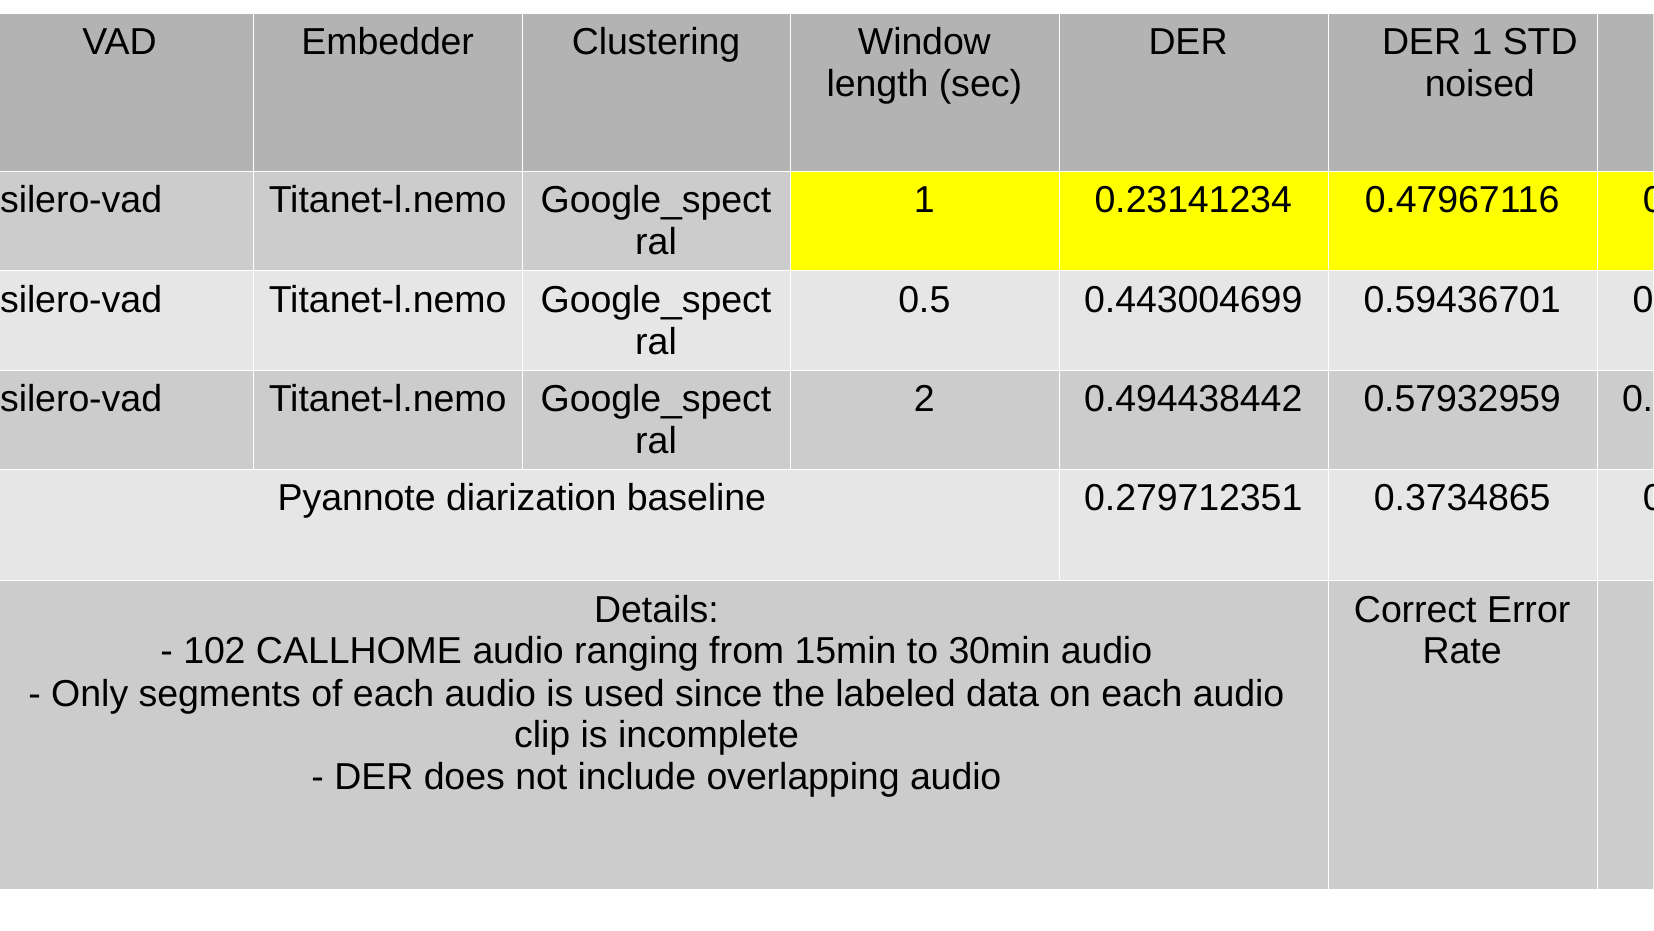

| VAD | Embedder | Clustering | Window length (sec) | DER | DER 1 STD noised | DER CHATTER |
| --- | --- | --- | --- | --- | --- | --- |
| silero-vad | Titanet-l.nemo | Google\_spectral | 1 | 0.23141234 | 0.47967116 | 0.2857853 |
| silero-vad | Titanet-l.nemo | Google\_spectral | 0.5 | 0.443004699 | 0.59436701 | 0.50431798 |
| silero-vad | Titanet-l.nemo | Google\_spectral | 2 | 0.494438442 | 0.57932959 | 0.504317980 |
| Pyannote diarization baseline | | | | 0.279712351 | 0.3734865 | 0.3710125 |
| Details: - 102 CALLHOME audio ranging from 15min to 30min audio - Only segments of each audio is used since the labeled data on each audio clip is incomplete - DER does not include overlapping audio | | | | | Correct Error Rate | |